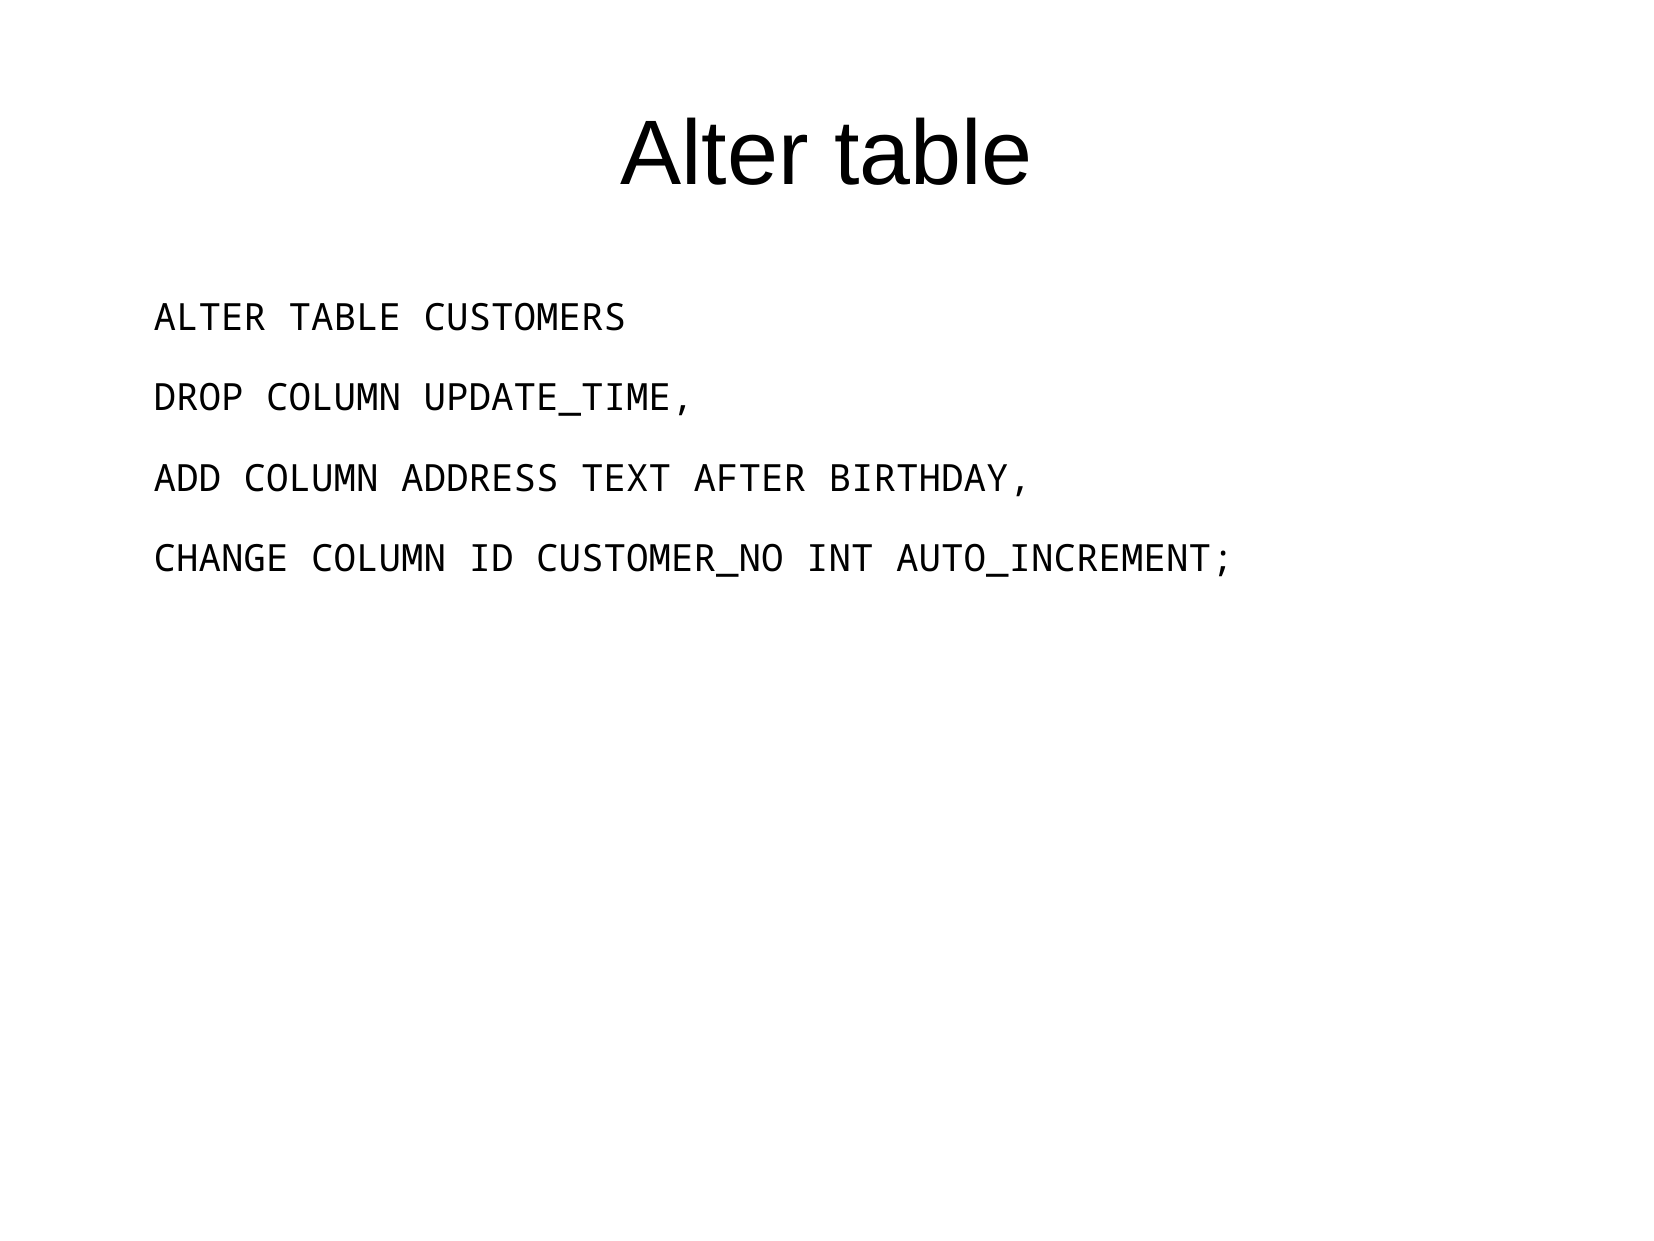

# Alter table
ALTER TABLE CUSTOMERS
DROP COLUMN UPDATE_TIME,
ADD COLUMN ADDRESS TEXT AFTER BIRTHDAY,
CHANGE COLUMN ID CUSTOMER_NO INT AUTO_INCREMENT;